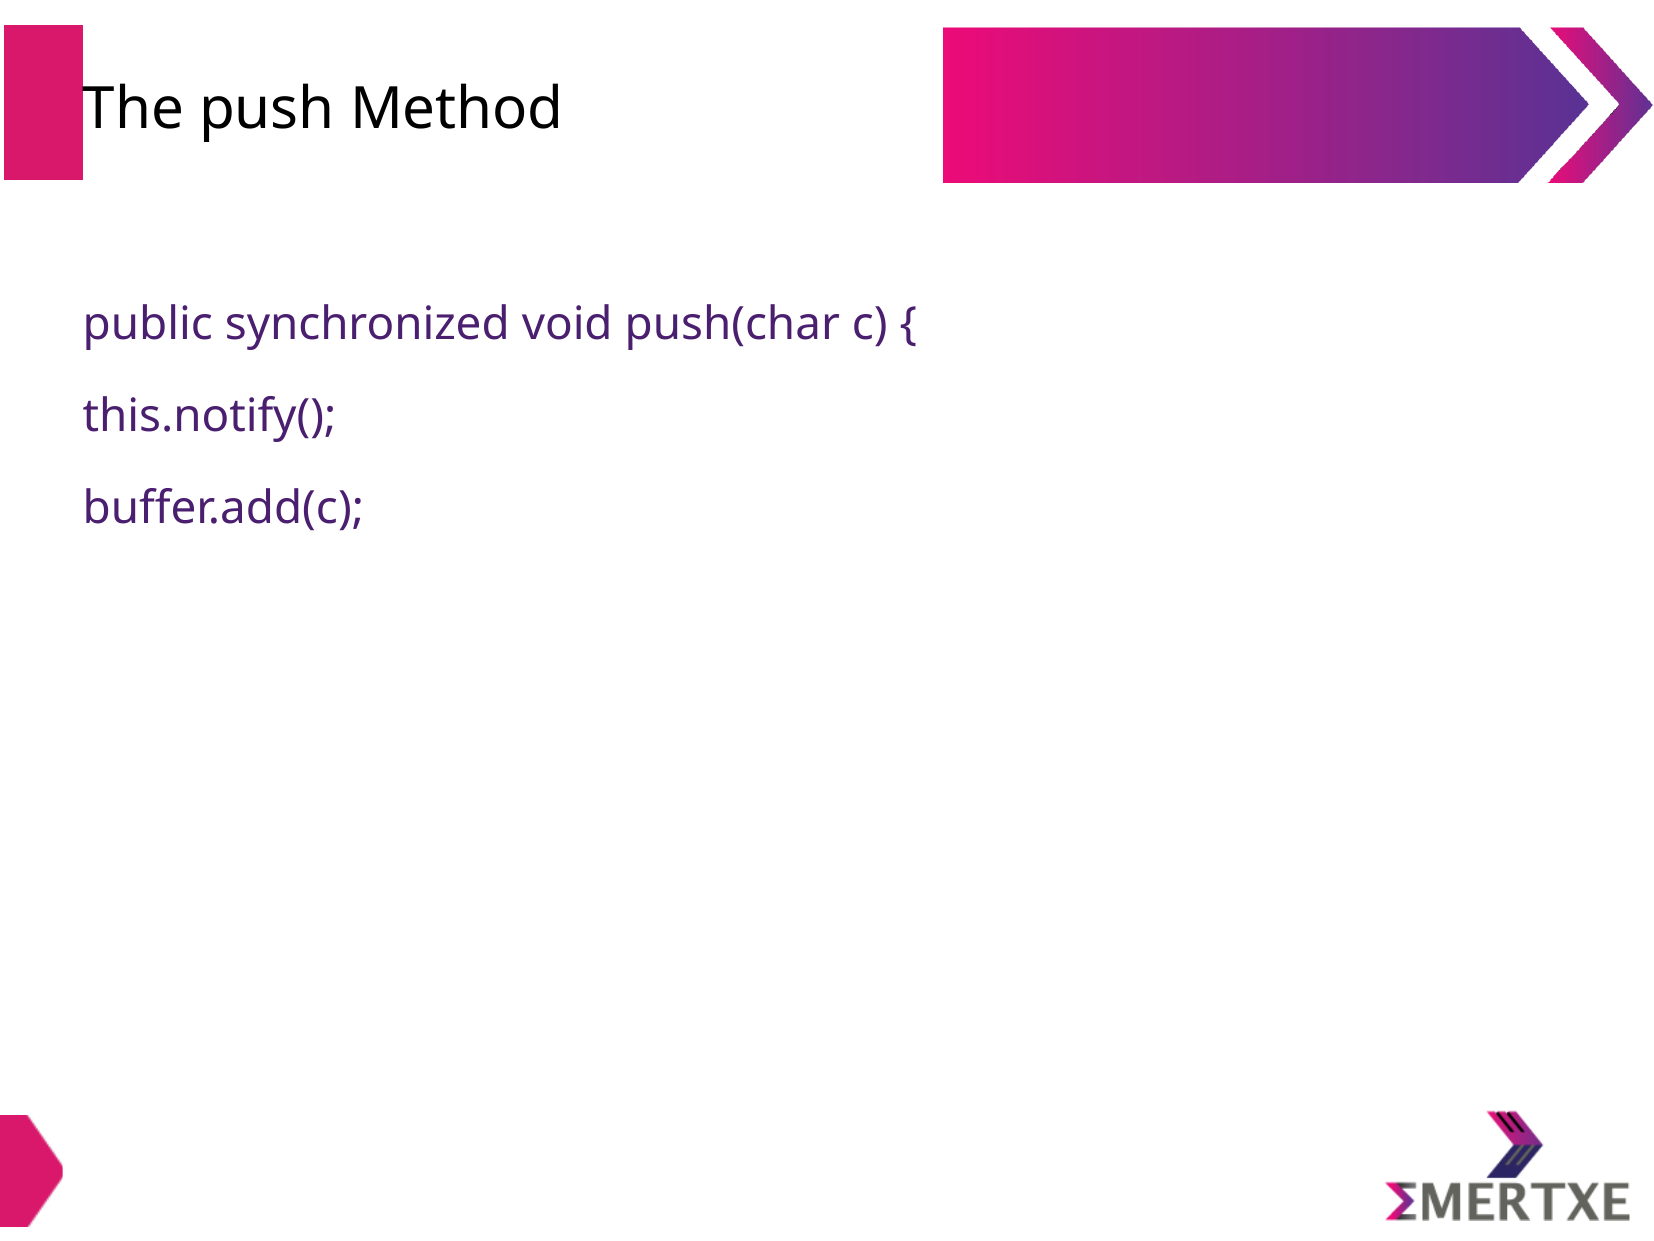

# The push Method
public synchronized void push(char c) {
this.notify();
buffer.add(c);